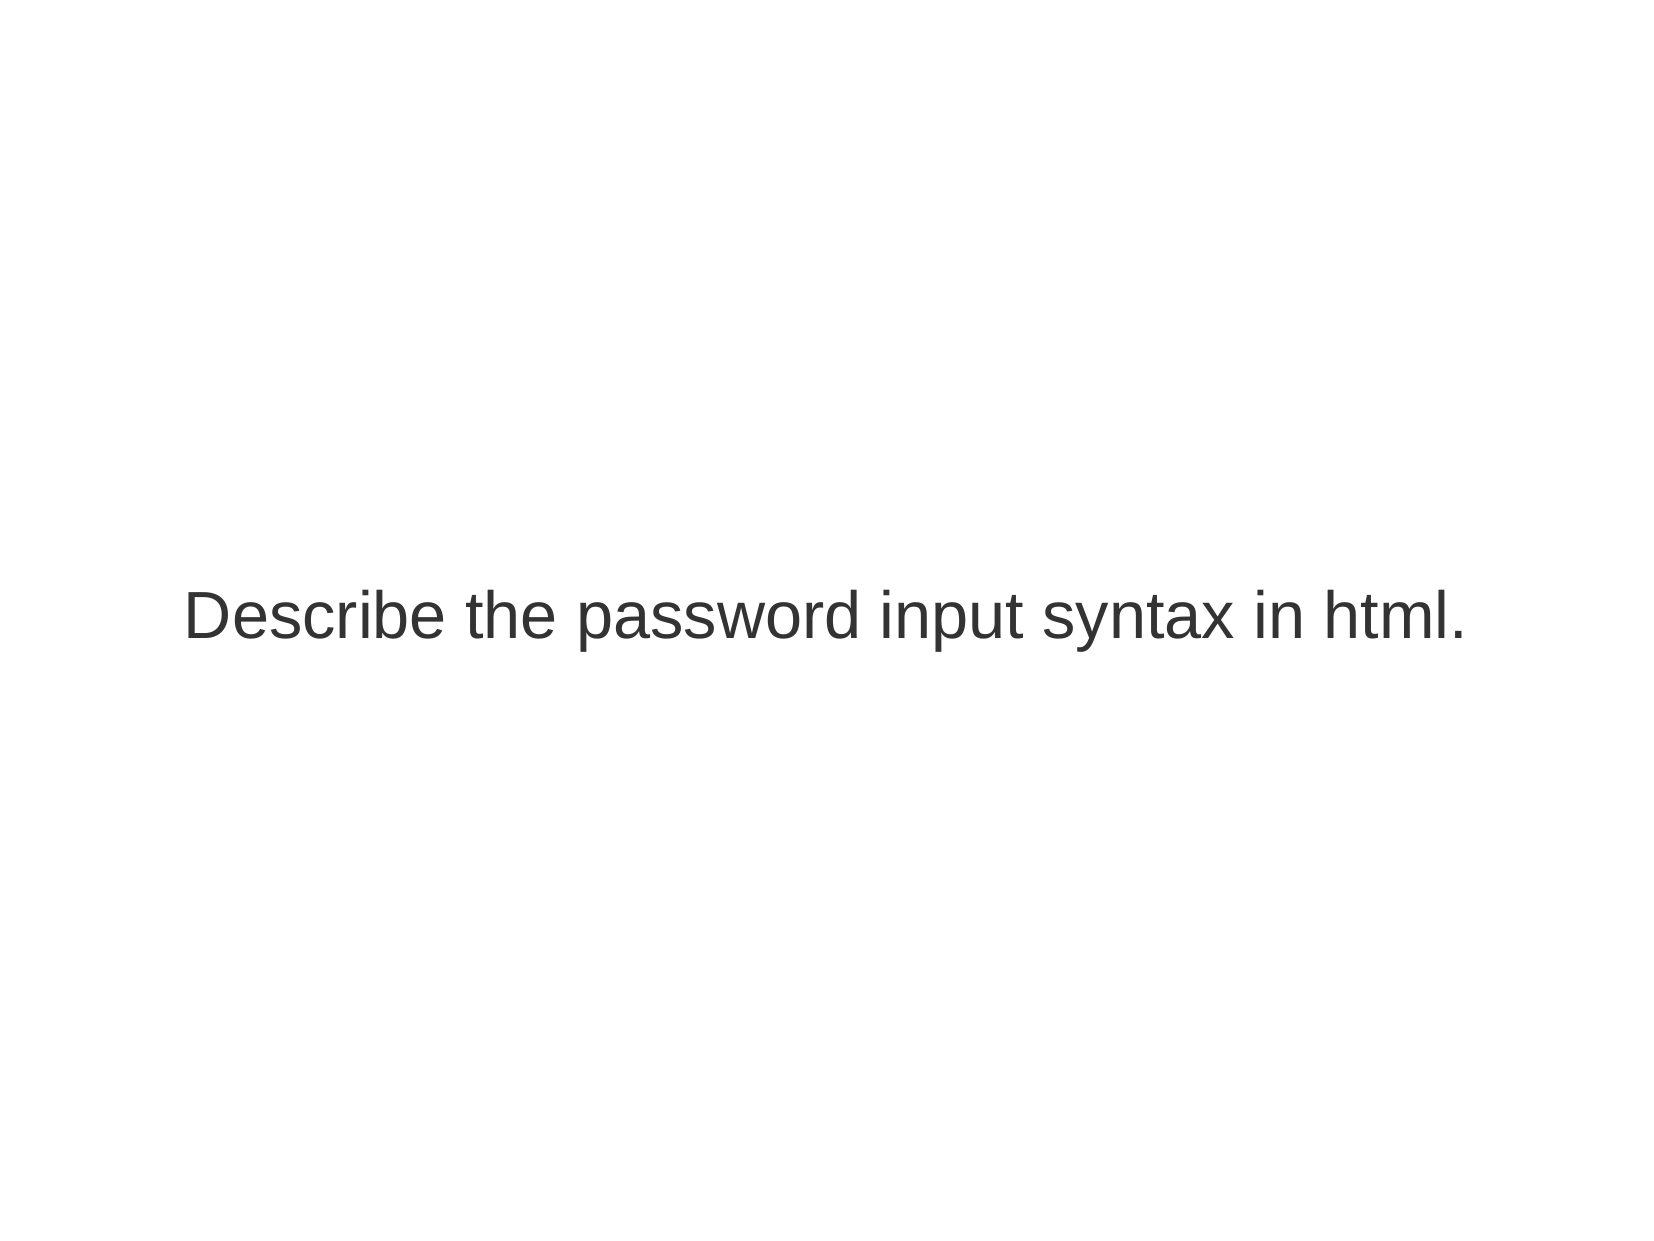

# Describe the password input syntax in html.